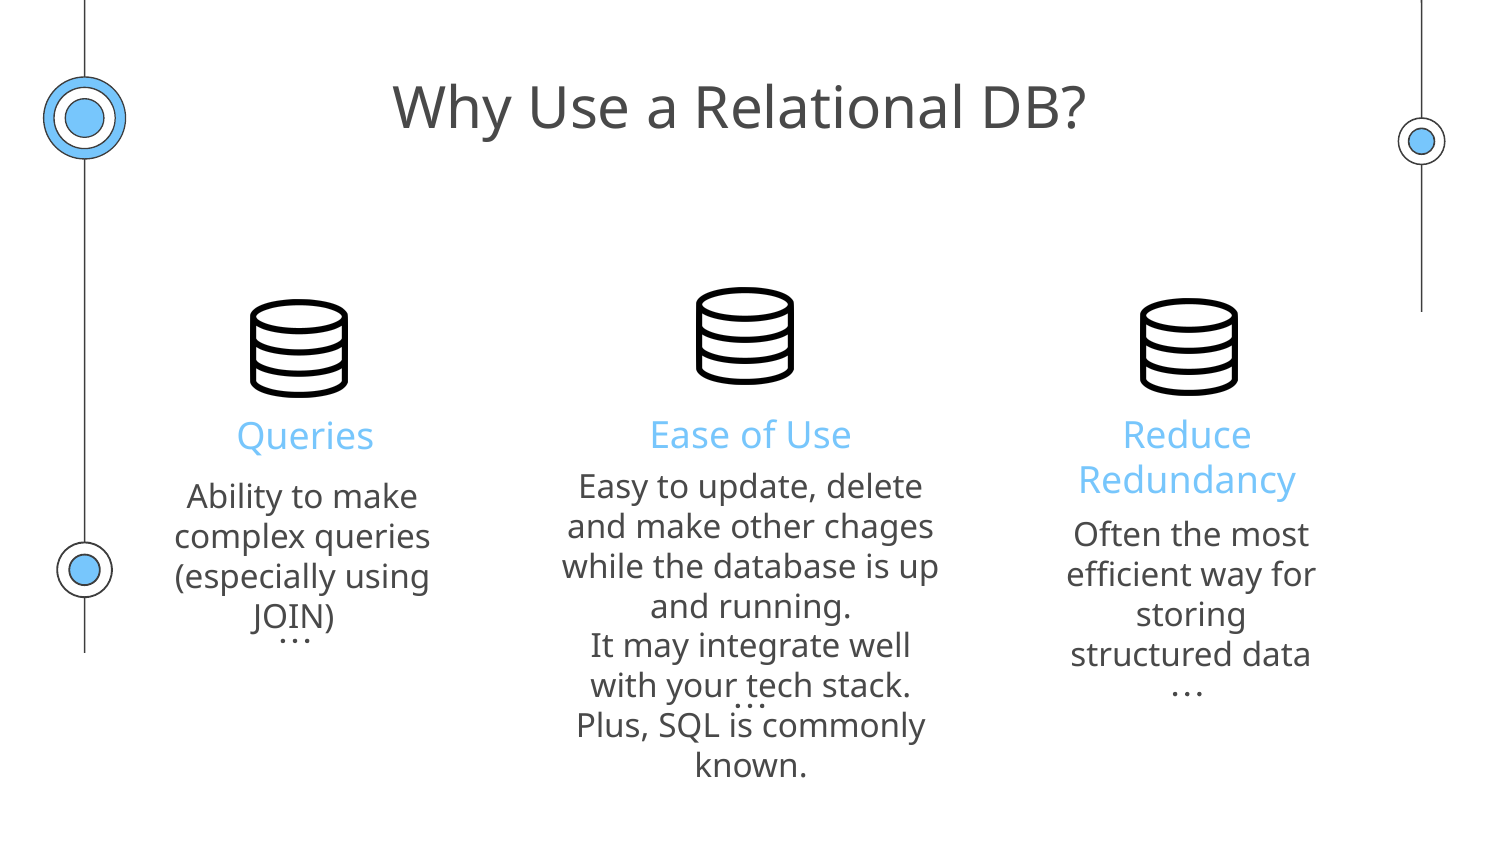

# Why Use a Relational DB?
Ease of Use
Reduce Redundancy
Queries
Easy to update, delete and make other chages while the database is up and running.
It may integrate well with your tech stack.
Plus, SQL is commonly known.
Ability to make complex queries (especially using JOIN)
Often the most efficient way for storing structured data